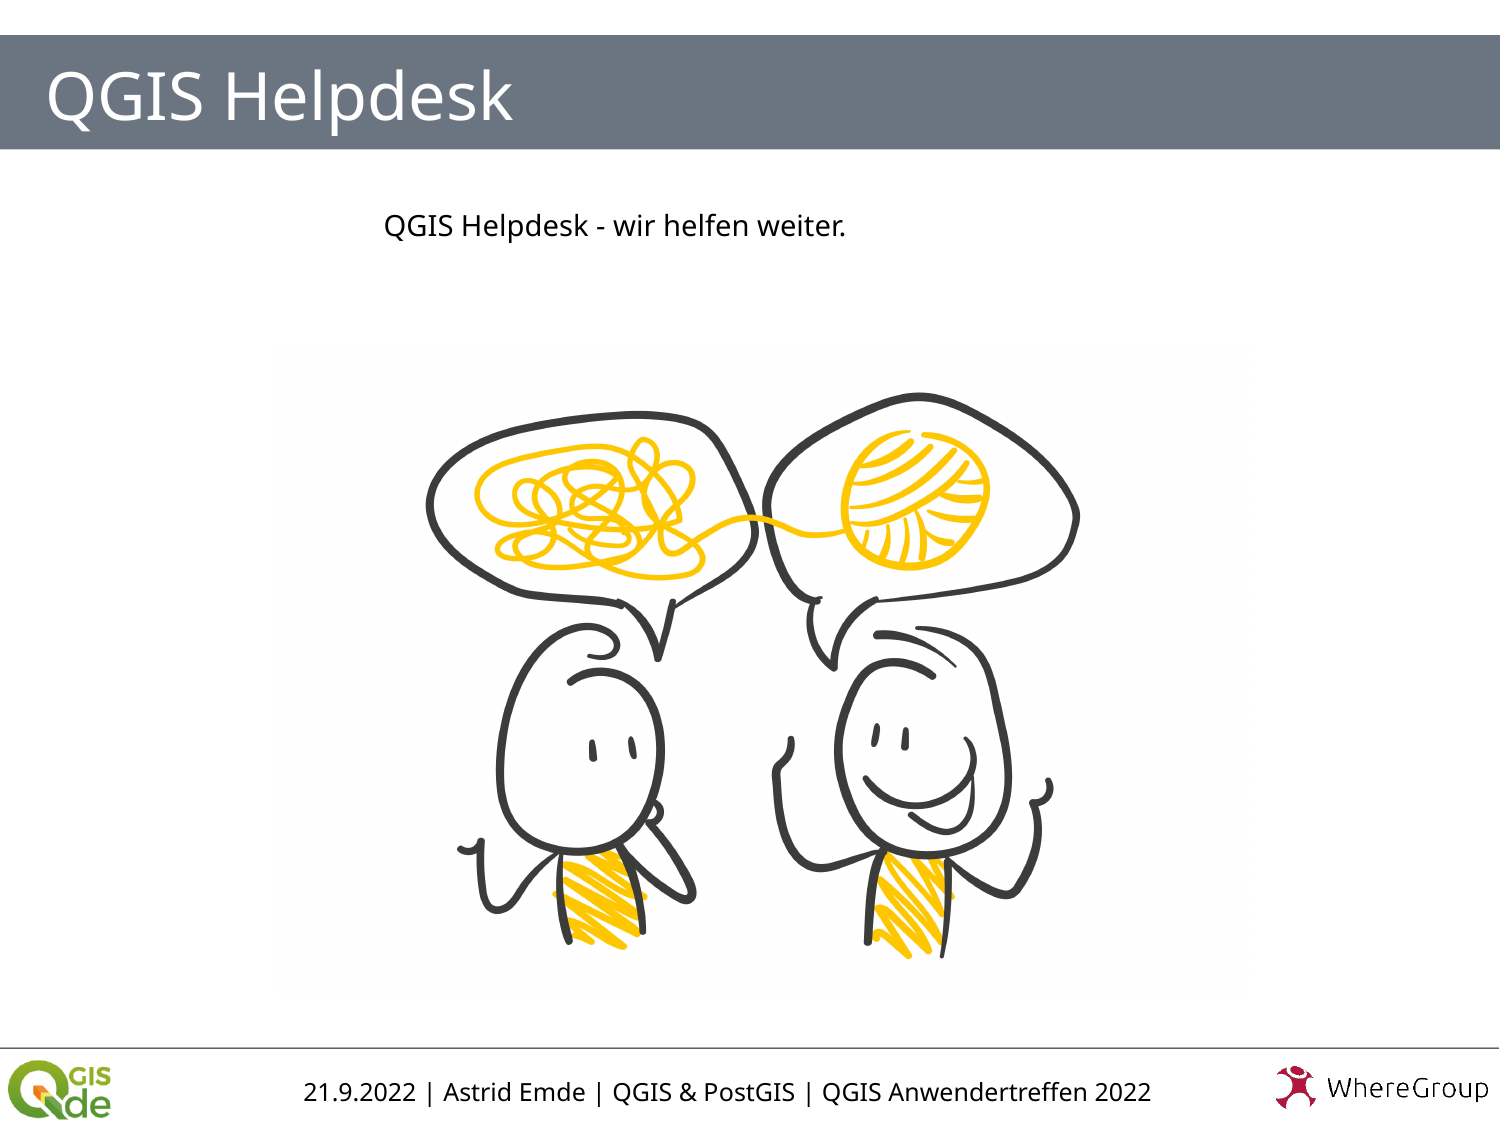

# QGIS Helpdesk
QGIS Helpdesk - wir helfen weiter.